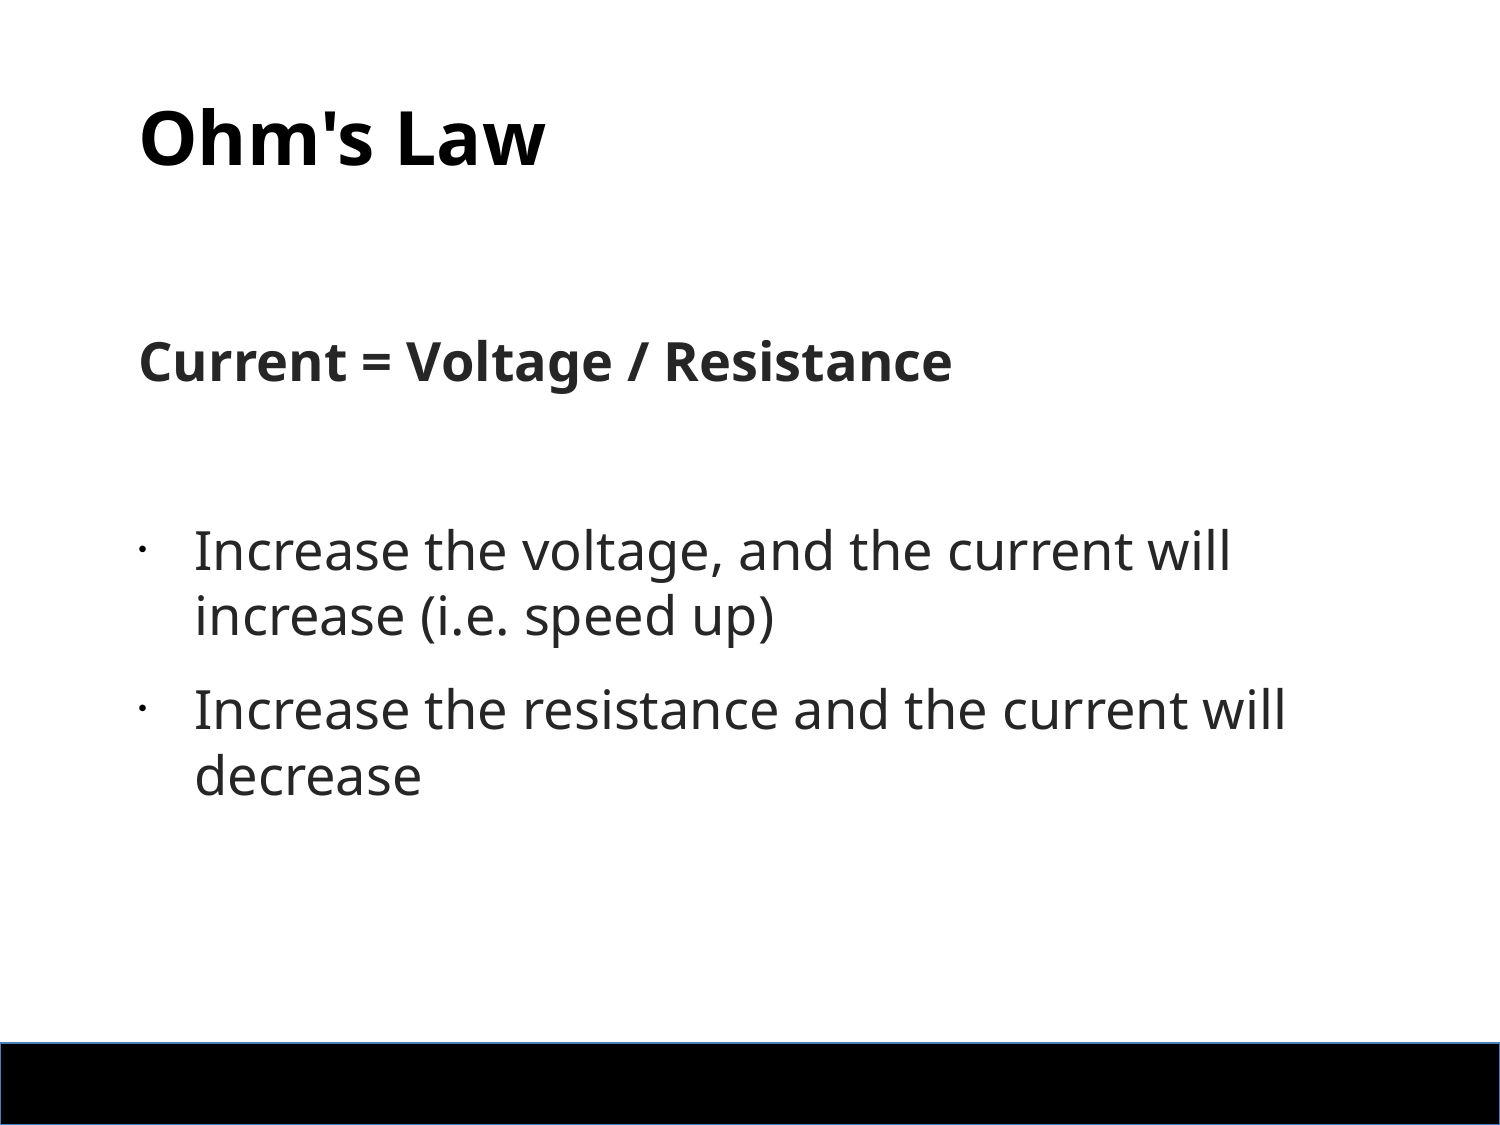

# Ohm's Law
Current = Voltage / Resistance
Increase the voltage, and the current will increase (i.e. speed up)
Increase the resistance and the current will decrease